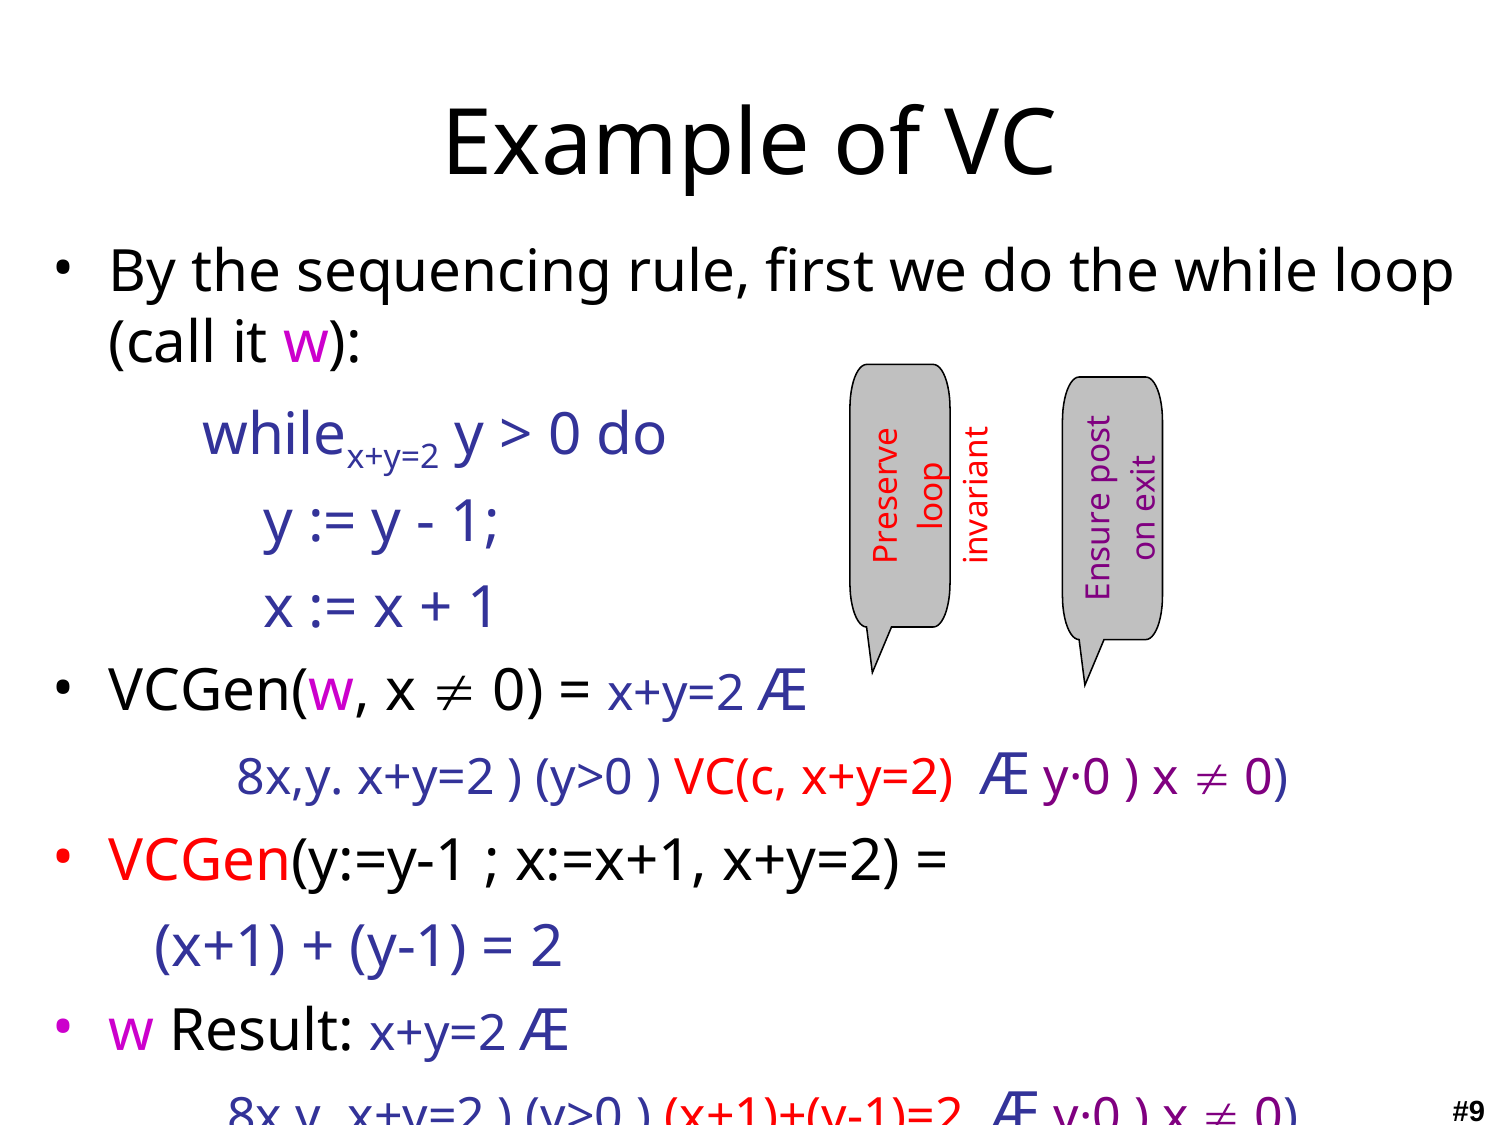

# Example of VC
By the sequencing rule, first we do the while loop (call it w):
		whilex+y=2 y > 0 do
		 y := y - 1;
		 x := x + 1
VCGen(w, x  0) = x+y=2 Æ
8x,y. x+y=2 ) (y>0 ) VC(c, x+y=2) Æ y·0 ) x  0)
VCGen(y:=y-1 ; x:=x+1, x+y=2) =
	 (x+1) + (y-1) = 2
w Result: x+y=2 Æ
8x,y. x+y=2 ) (y>0 ) (x+1)+(y-1)=2 Æ y·0 ) x  0)
Preserve loop invariant
Ensure post on exit
9